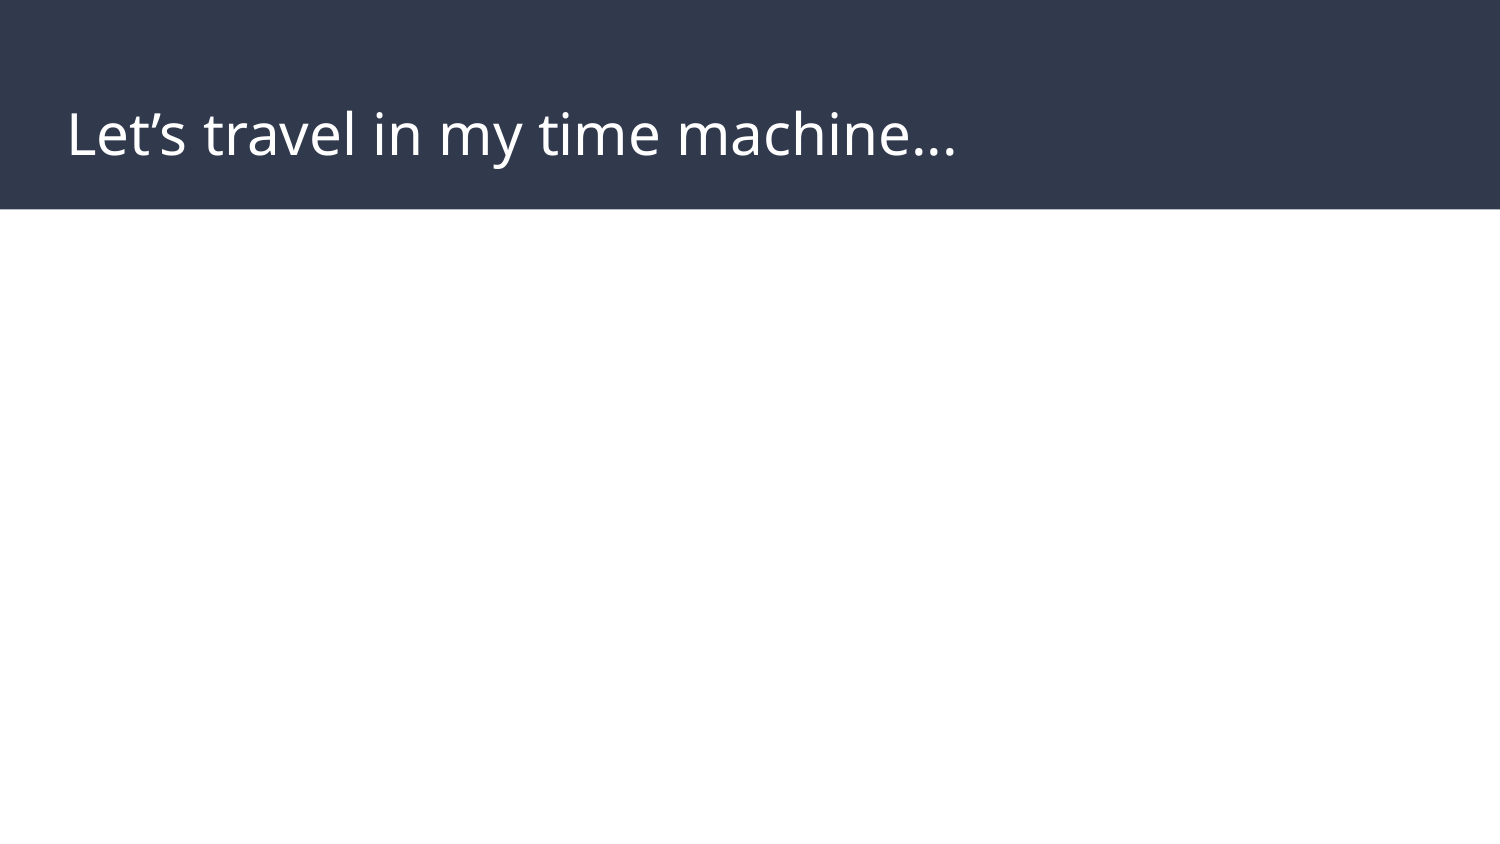

# Let’s travel in my time machine...